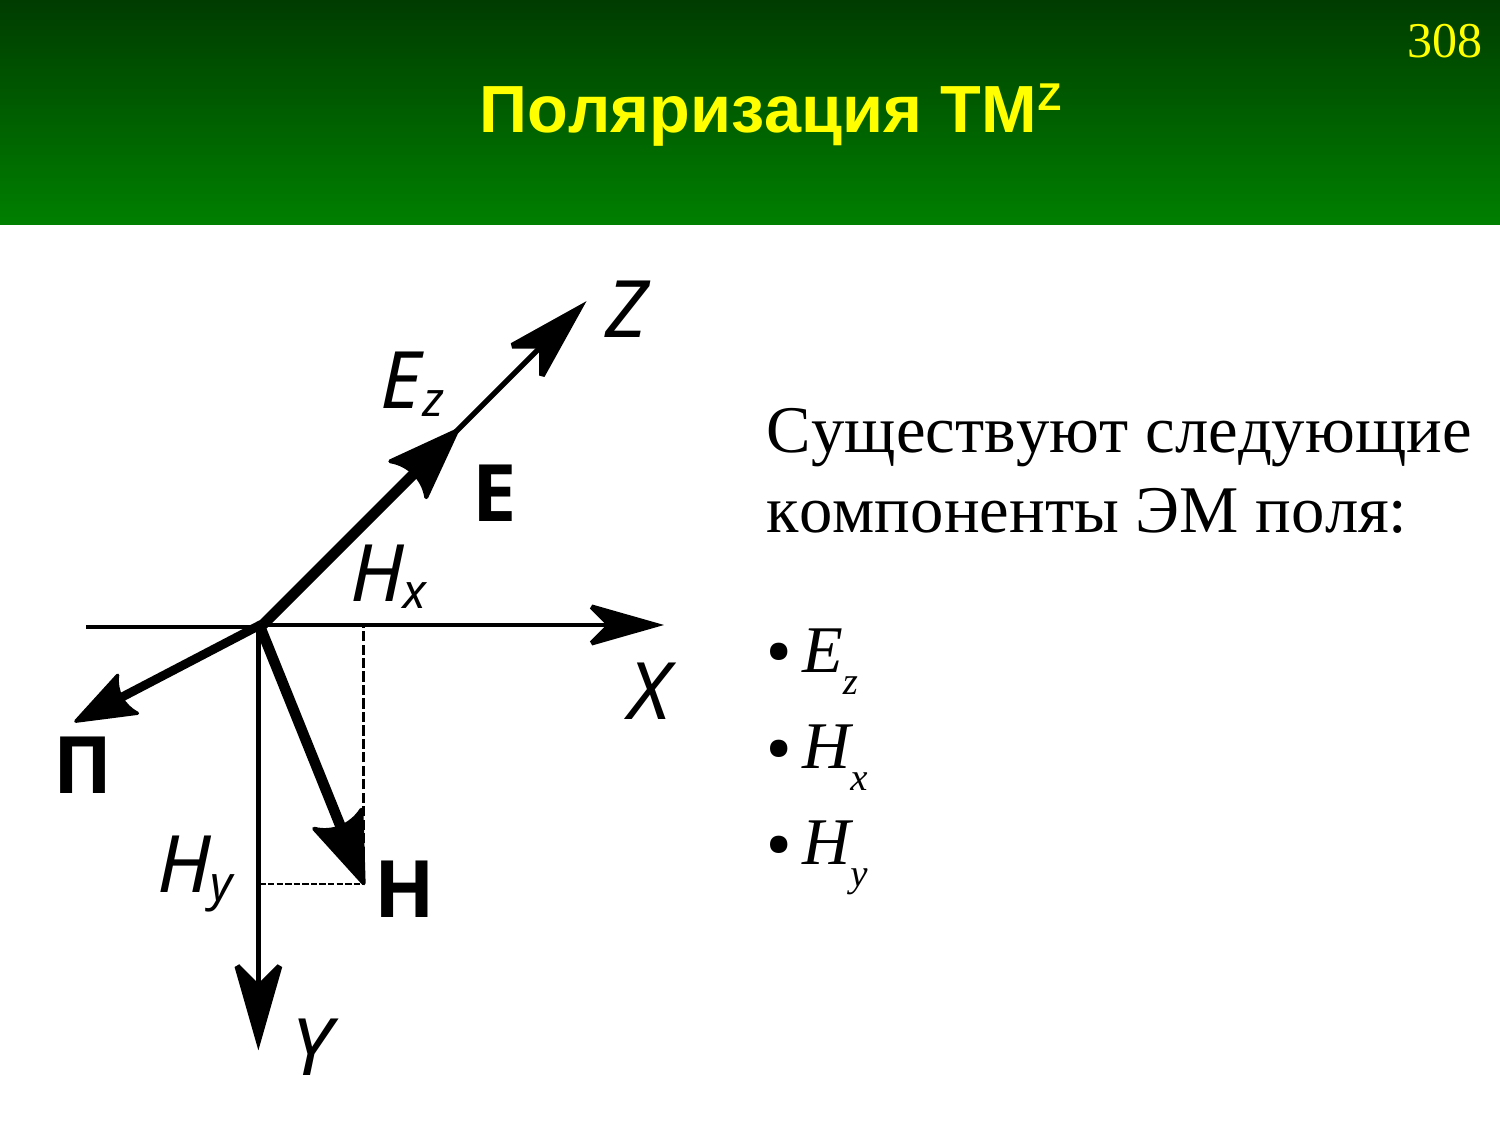

# Поляризация TMZ
Существуют следующие
компоненты ЭМ поля:
Ez
Hx
Hy